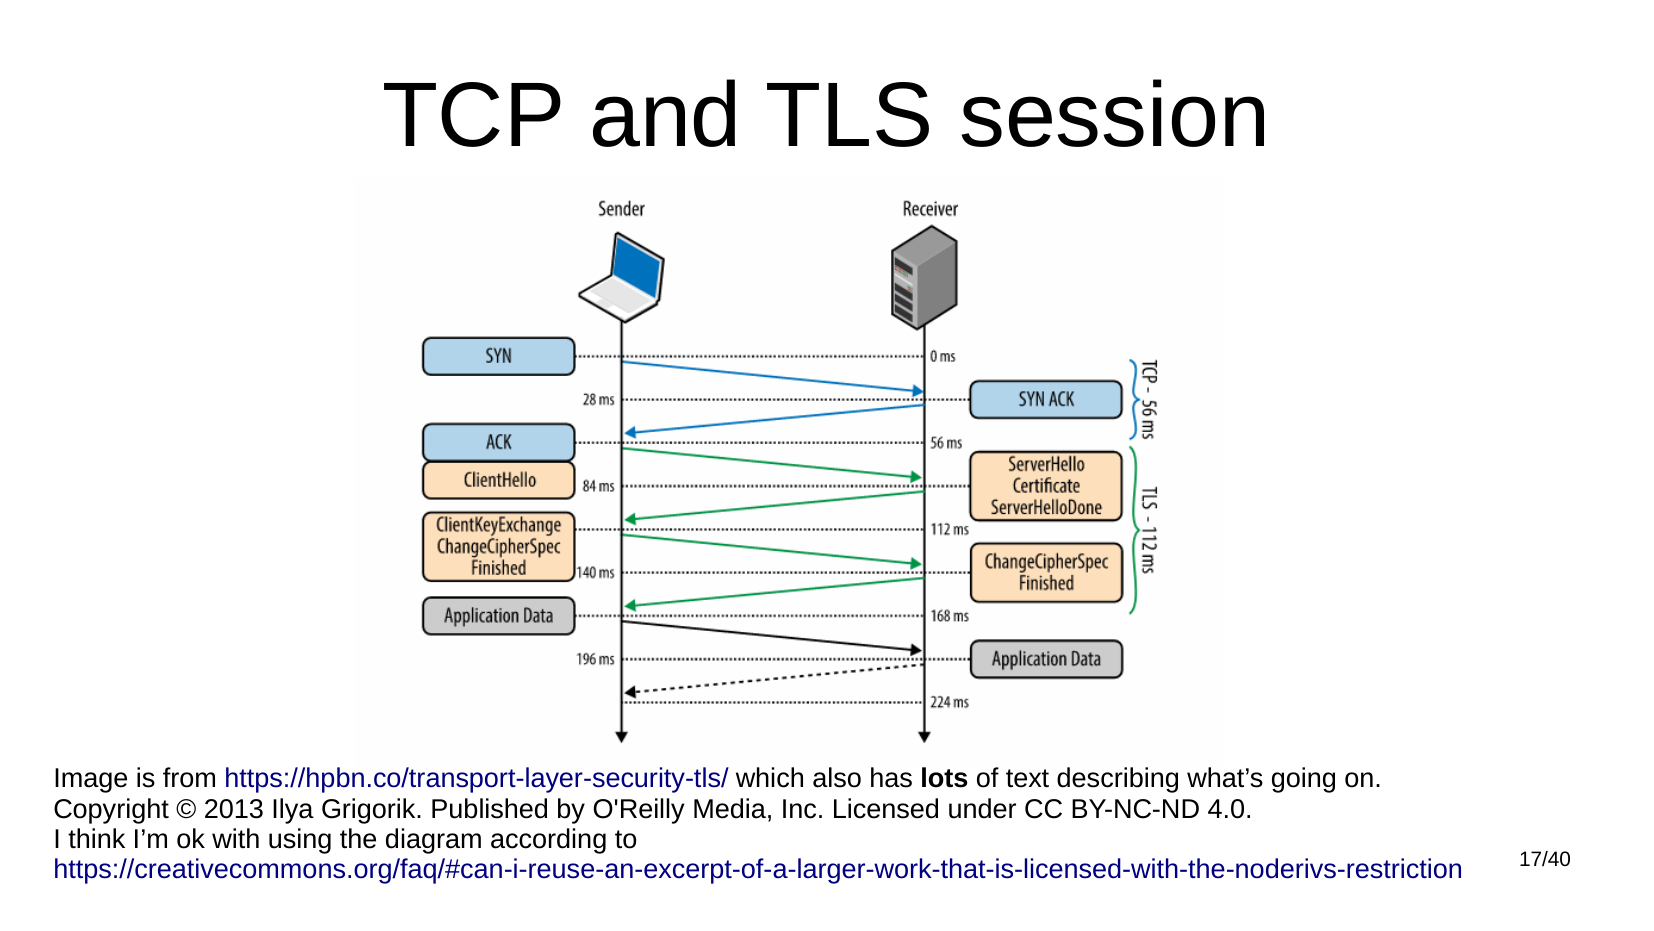

# TCP and TLS session
Image is from https://hpbn.co/transport-layer-security-tls/ which also has lots of text describing what’s going on.
Copyright © 2013 Ilya Grigorik. Published by O'Reilly Media, Inc. Licensed under CC BY-NC-ND 4.0.
I think I’m ok with using the diagram according to https://creativecommons.org/faq/#can-i-reuse-an-excerpt-of-a-larger-work-that-is-licensed-with-the-noderivs-restriction
17